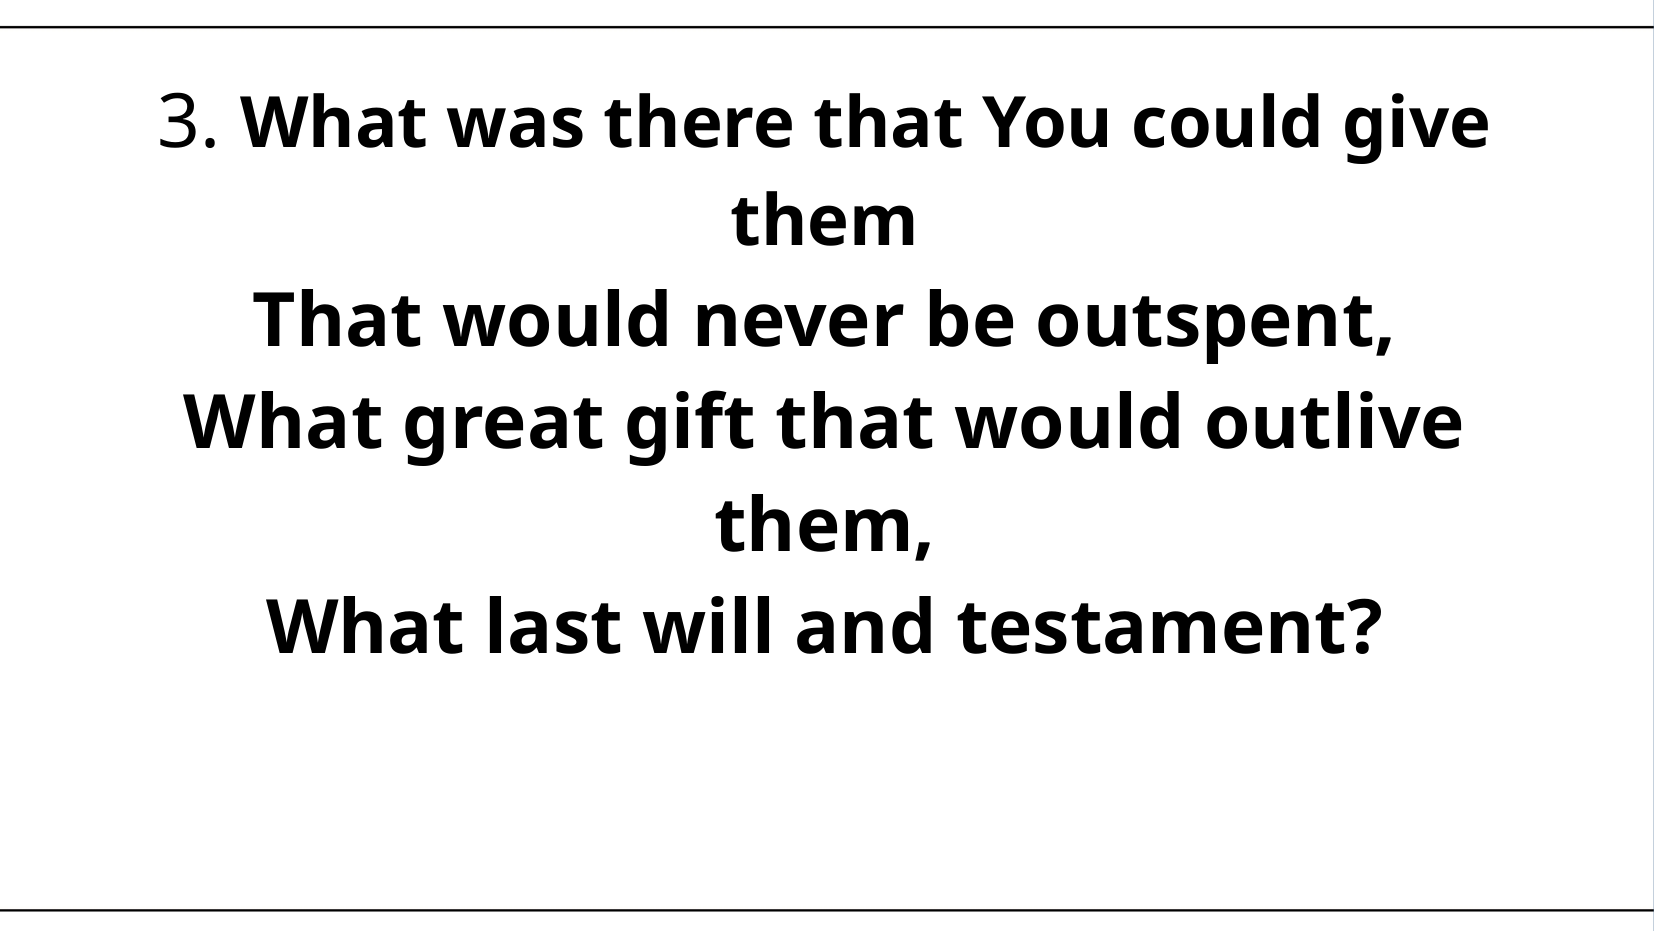

3. What was there that You could give them
That would never be outspent,
What great gift that would outlive them,
What last will and testament?